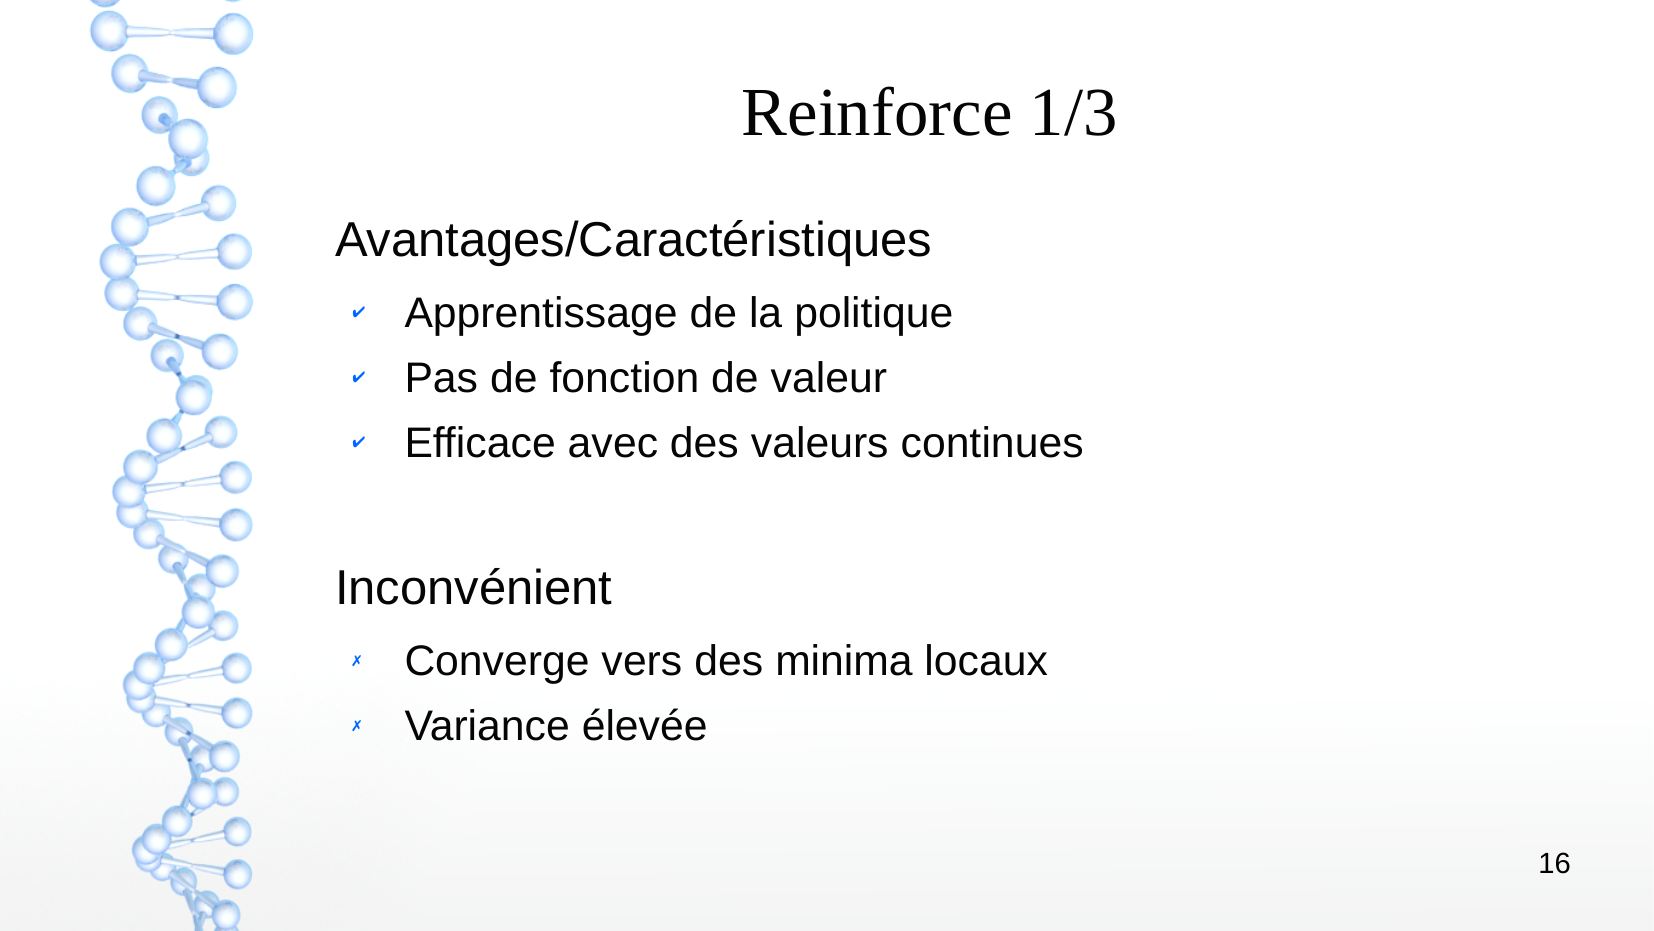

# Reinforce 1/3
Avantages/Caractéristiques
Apprentissage de la politique
Pas de fonction de valeur
Efficace avec des valeurs continues
Inconvénient
Converge vers des minima locaux
Variance élevée
16